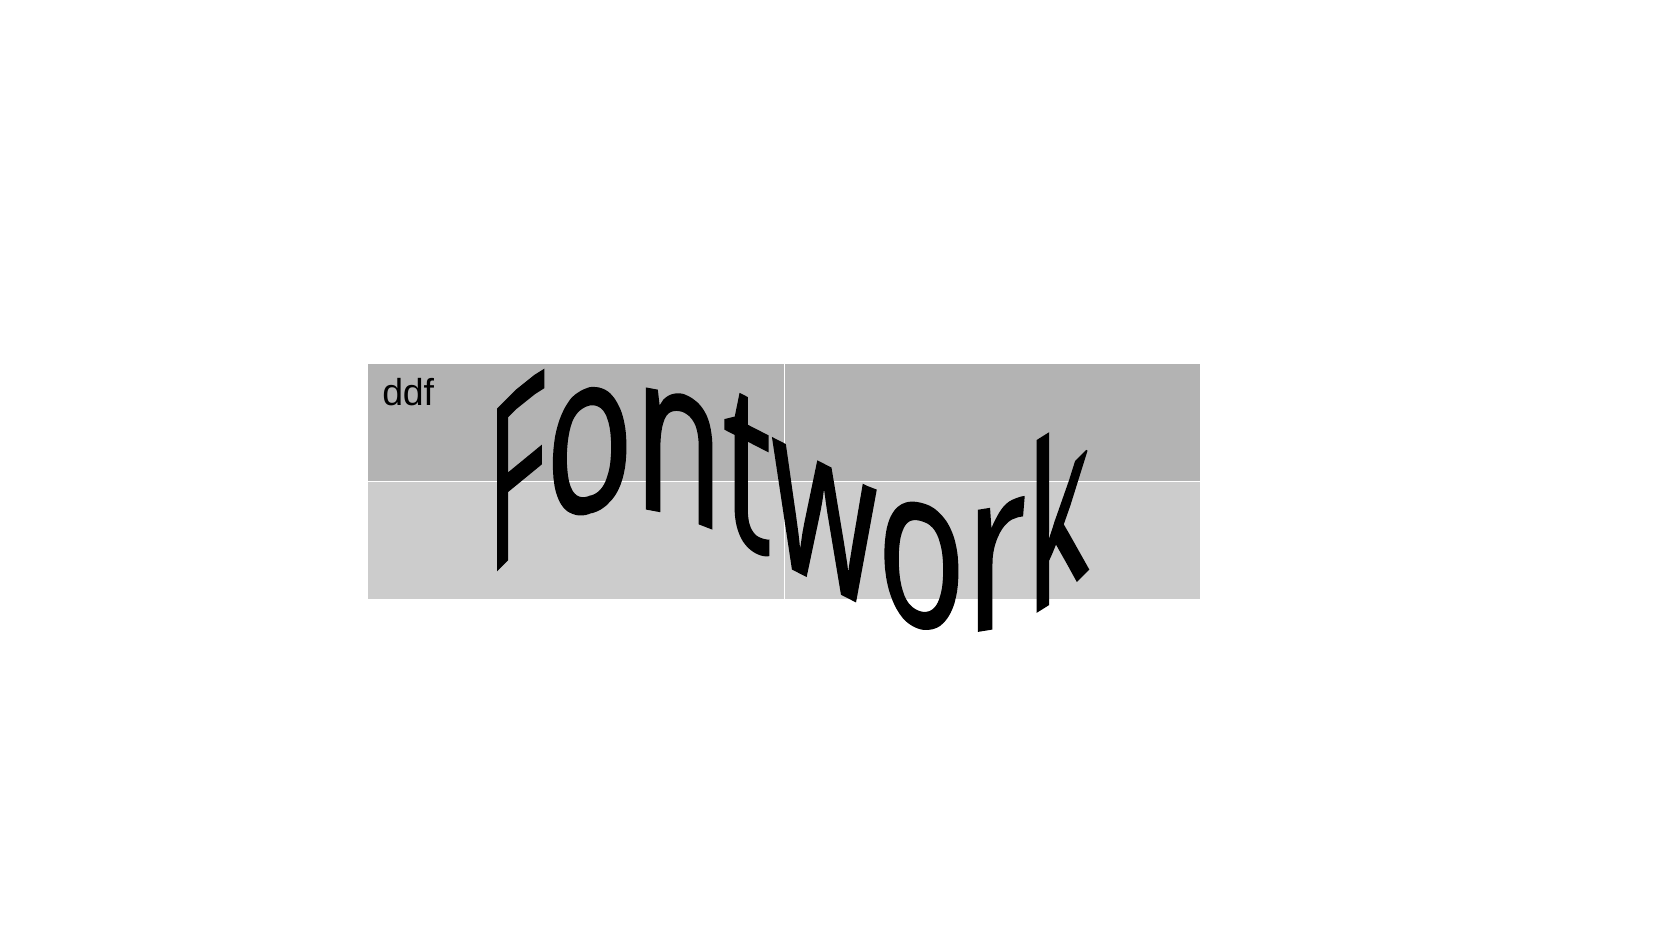

Fontwork
| ddf | |
| --- | --- |
| | |